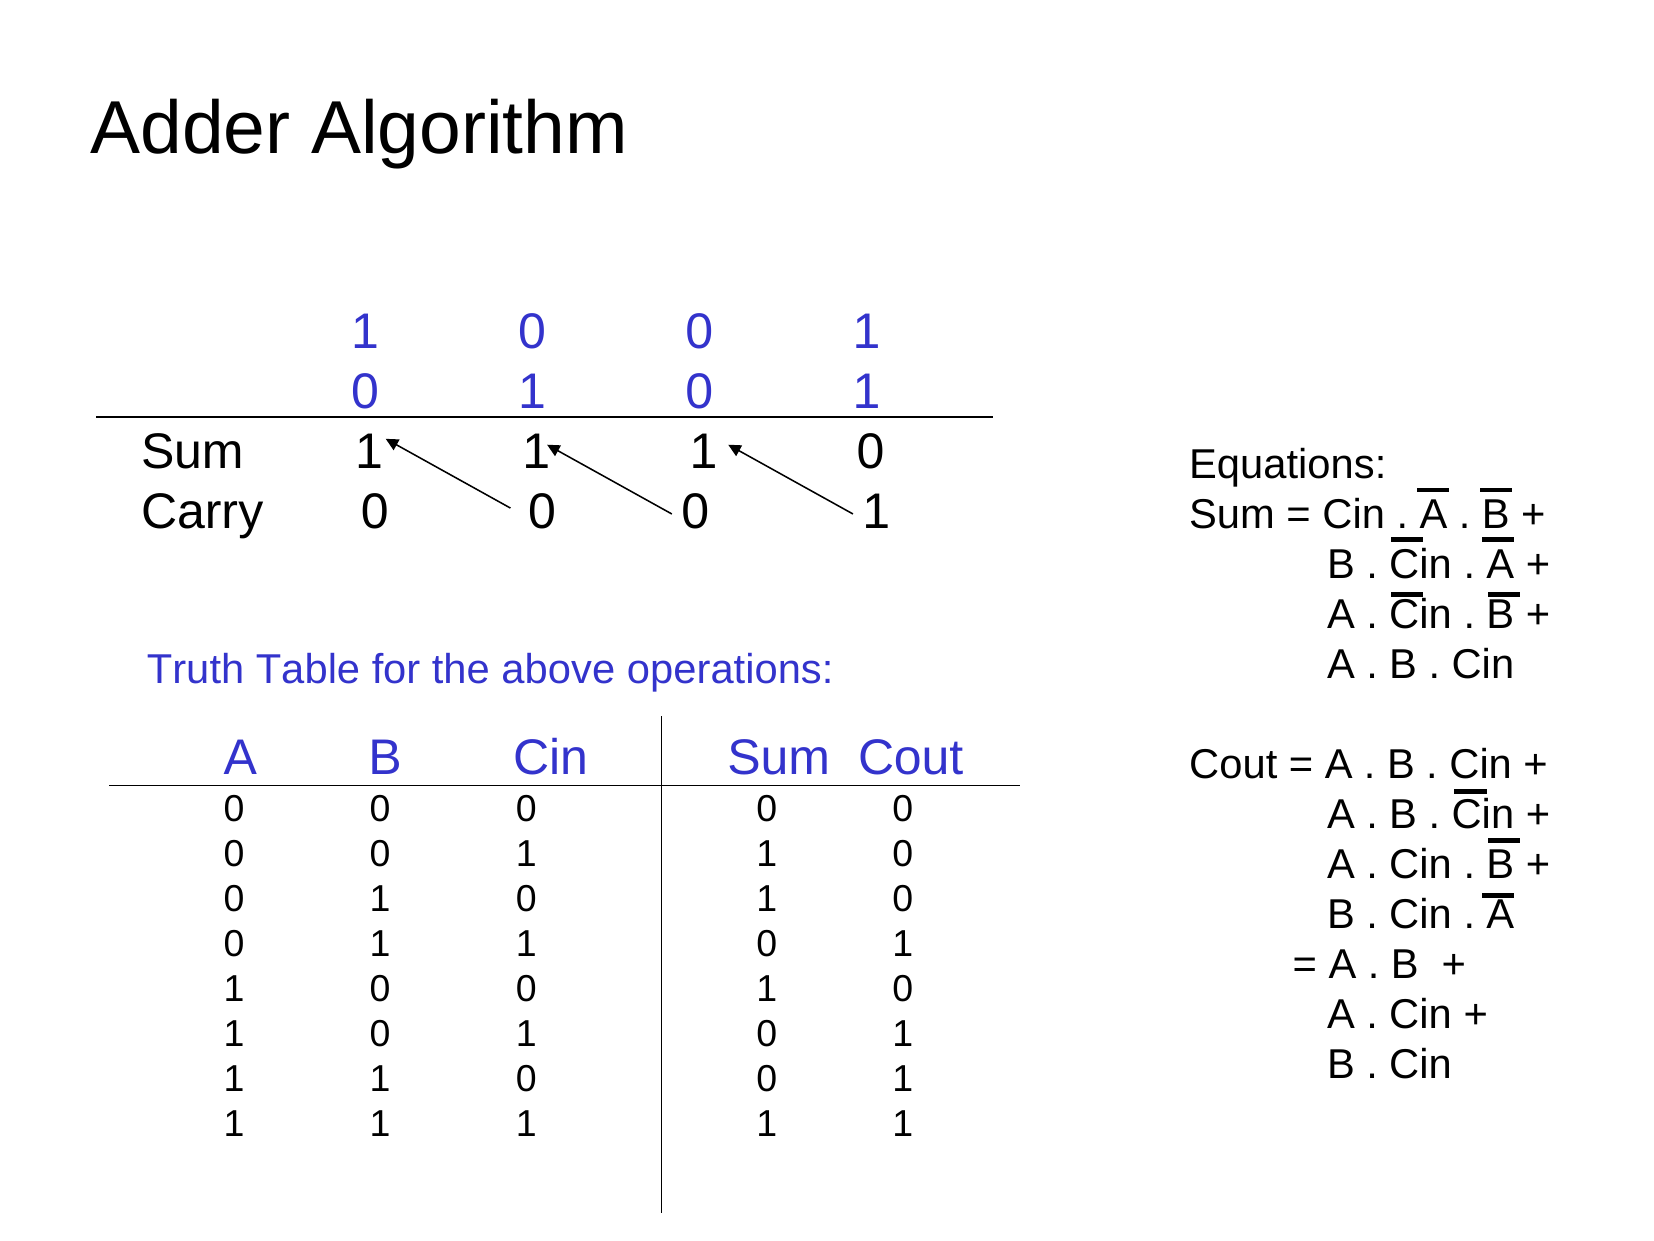

Adder Algorithm
 1 0 0 1
 0 1 0 1
Sum 1 1 1 0
Carry 0 0 0 1
Equations:
Sum = Cin . A . B +
 B . Cin . A +
 A . Cin . B +
 A . B . Cin
Cout = A . B . Cin +
 A . B . Cin +
 A . Cin . B +
 B . Cin . A
 = A . B +
 A . Cin +
 B . Cin
Truth Table for the above operations:
 A B Cin Sum Cout
 0 0 0 0 0
 0 0 1 1 0
 0 1 0 1 0
 0 1 1 0 1
 1 0 0 1 0
 1 0 1 0 1
 1 1 0 0 1
 1 1 1 1 1